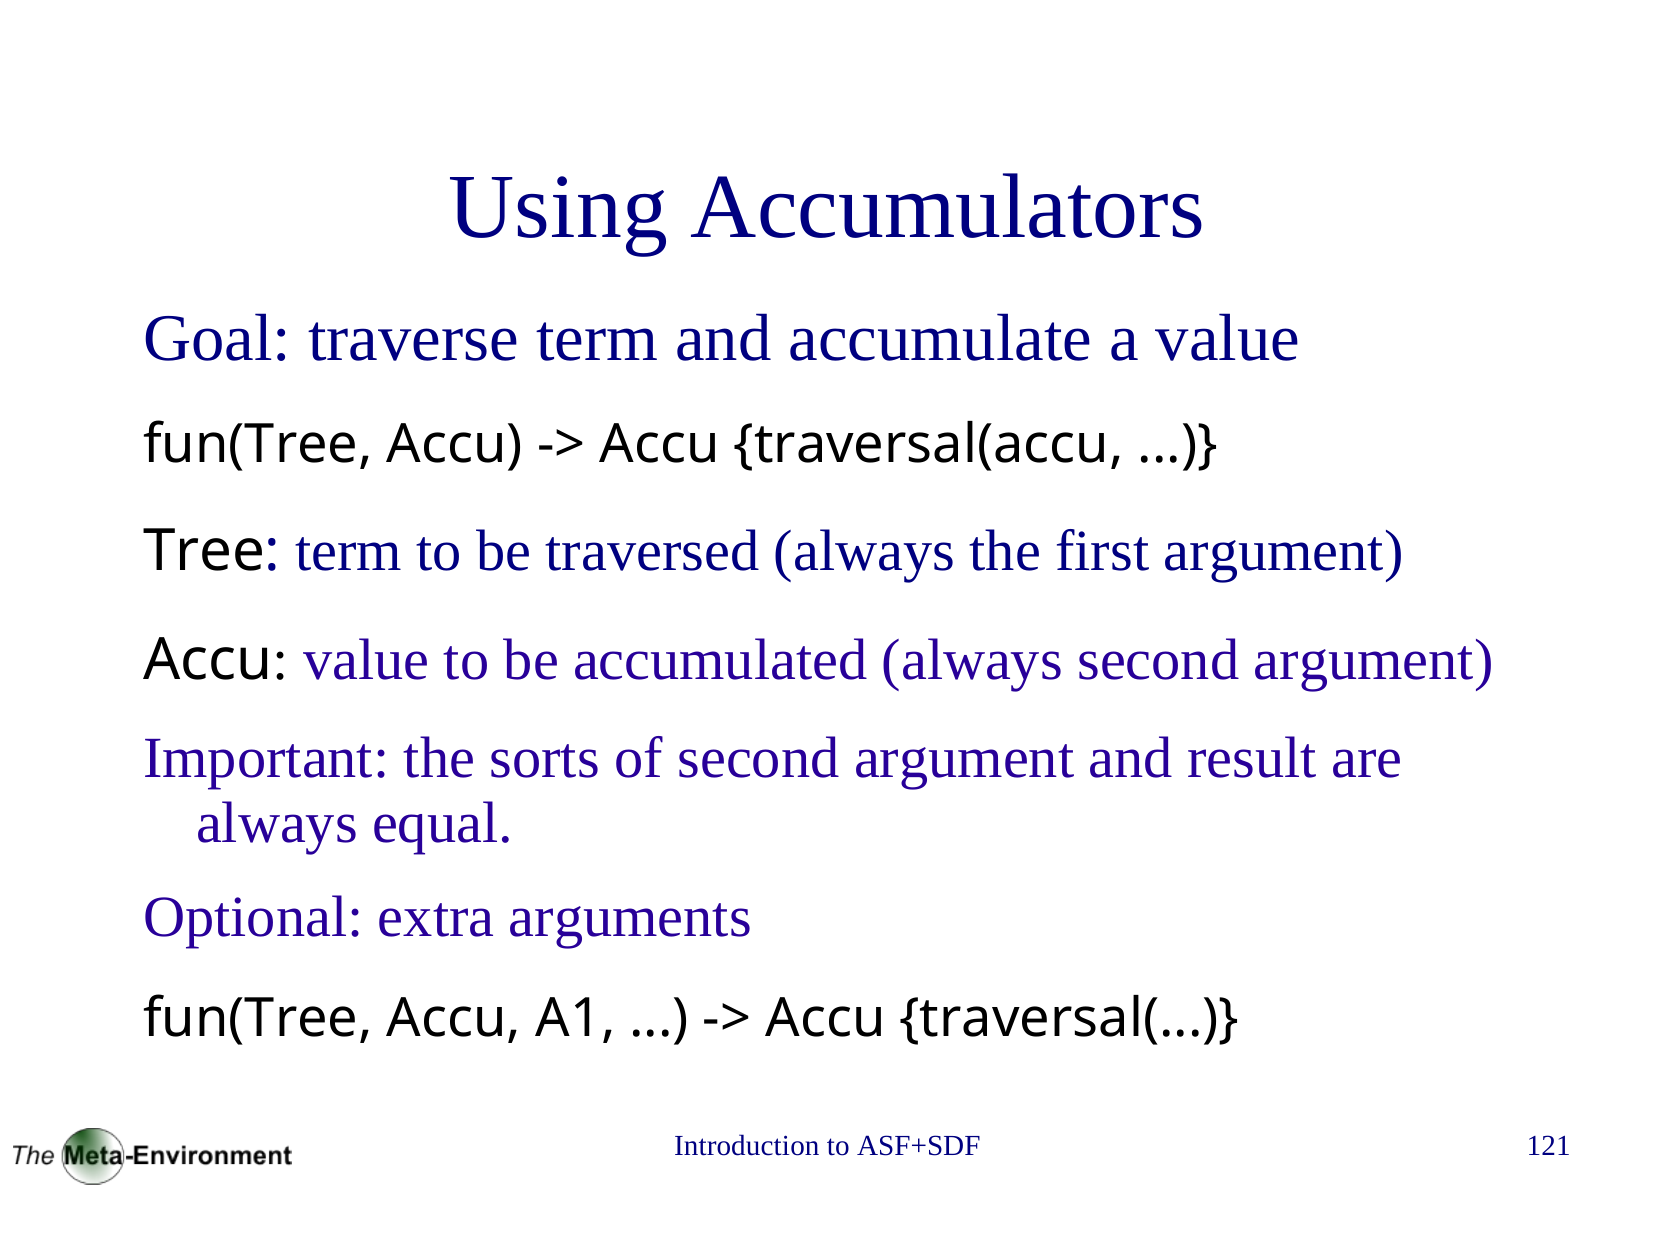

# Using Accumulators
Goal: traverse term and accumulate a value
fun(Tree, Accu) -> Accu {traversal(accu, ...)}
Tree: term to be traversed (always the first argument)
Accu: value to be accumulated (always second argument)
Important: the sorts of second argument and result are always equal.
Optional: extra arguments
fun(Tree, Accu, A1, ...) -> Accu {traversal(...)}
121